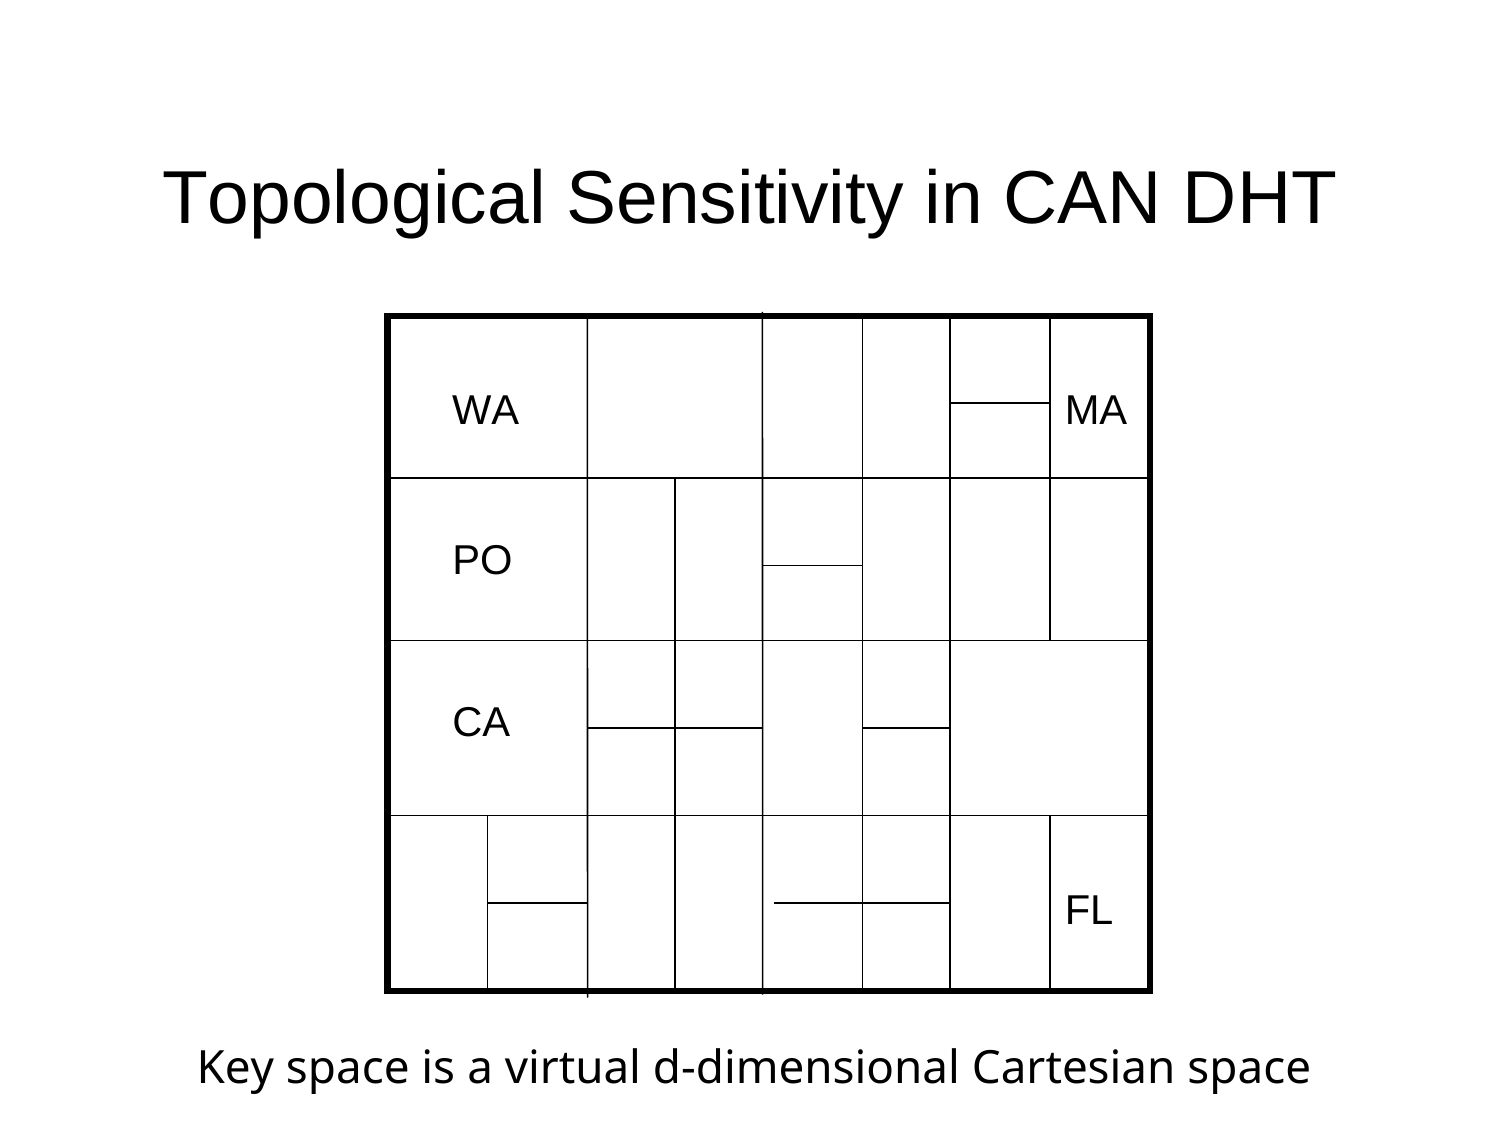

# Topological Sensitivity in CAN DHT
WA
MA
PO
CA
FL
Key space is a virtual d-dimensional Cartesian space